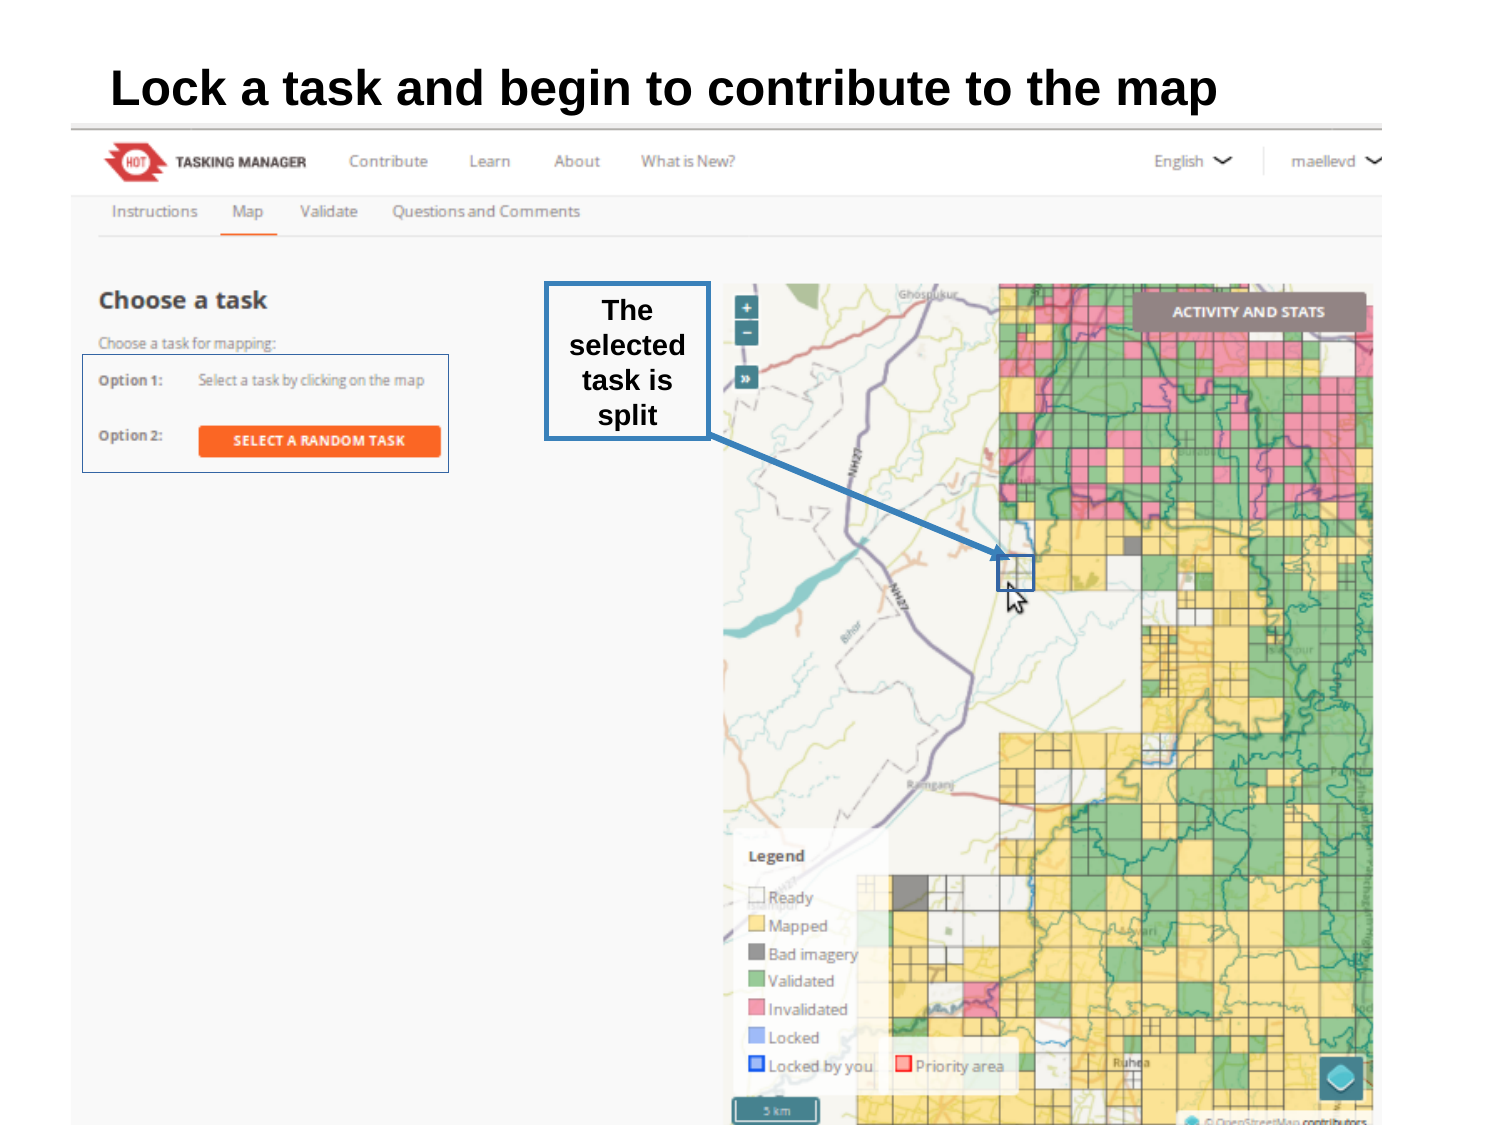

Lock a task and begin to contribute to the map
The selected task is split